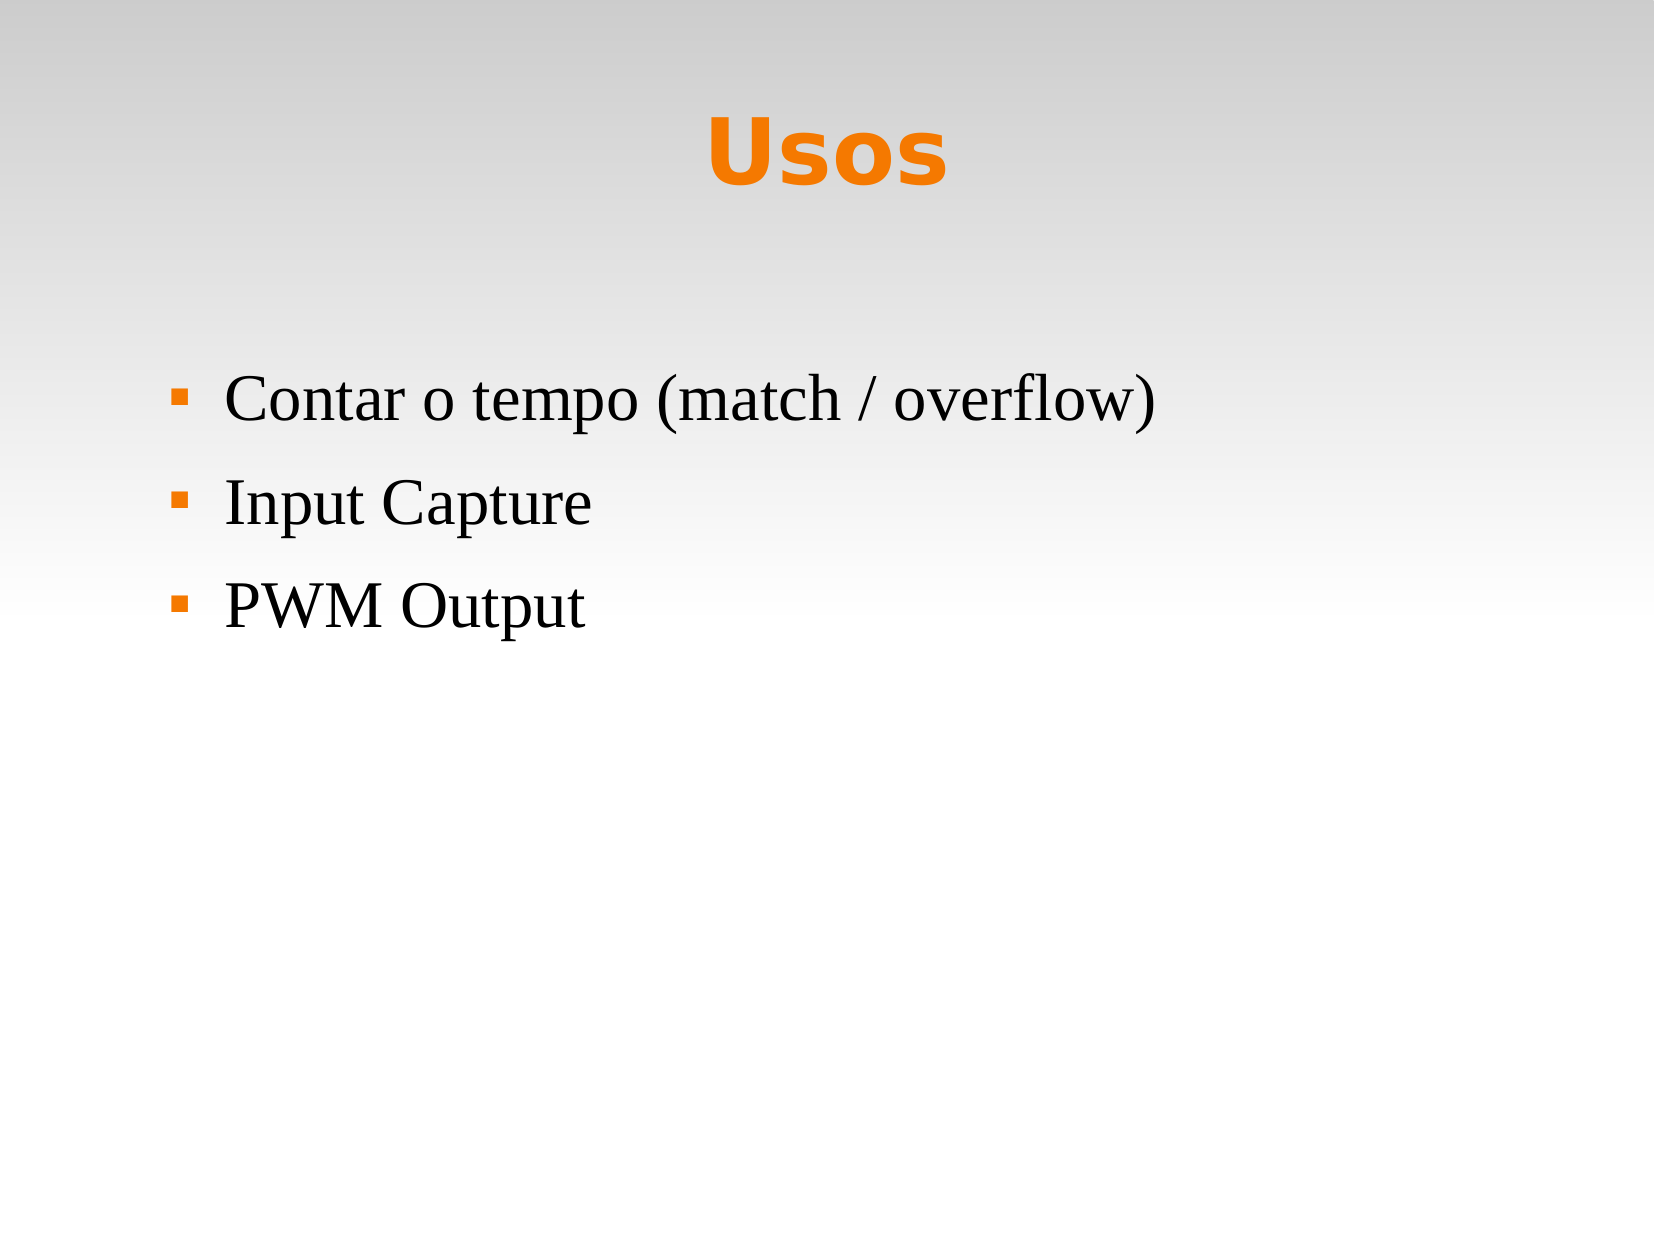

# Usos
Contar o tempo (match / overflow)
Input Capture
PWM Output